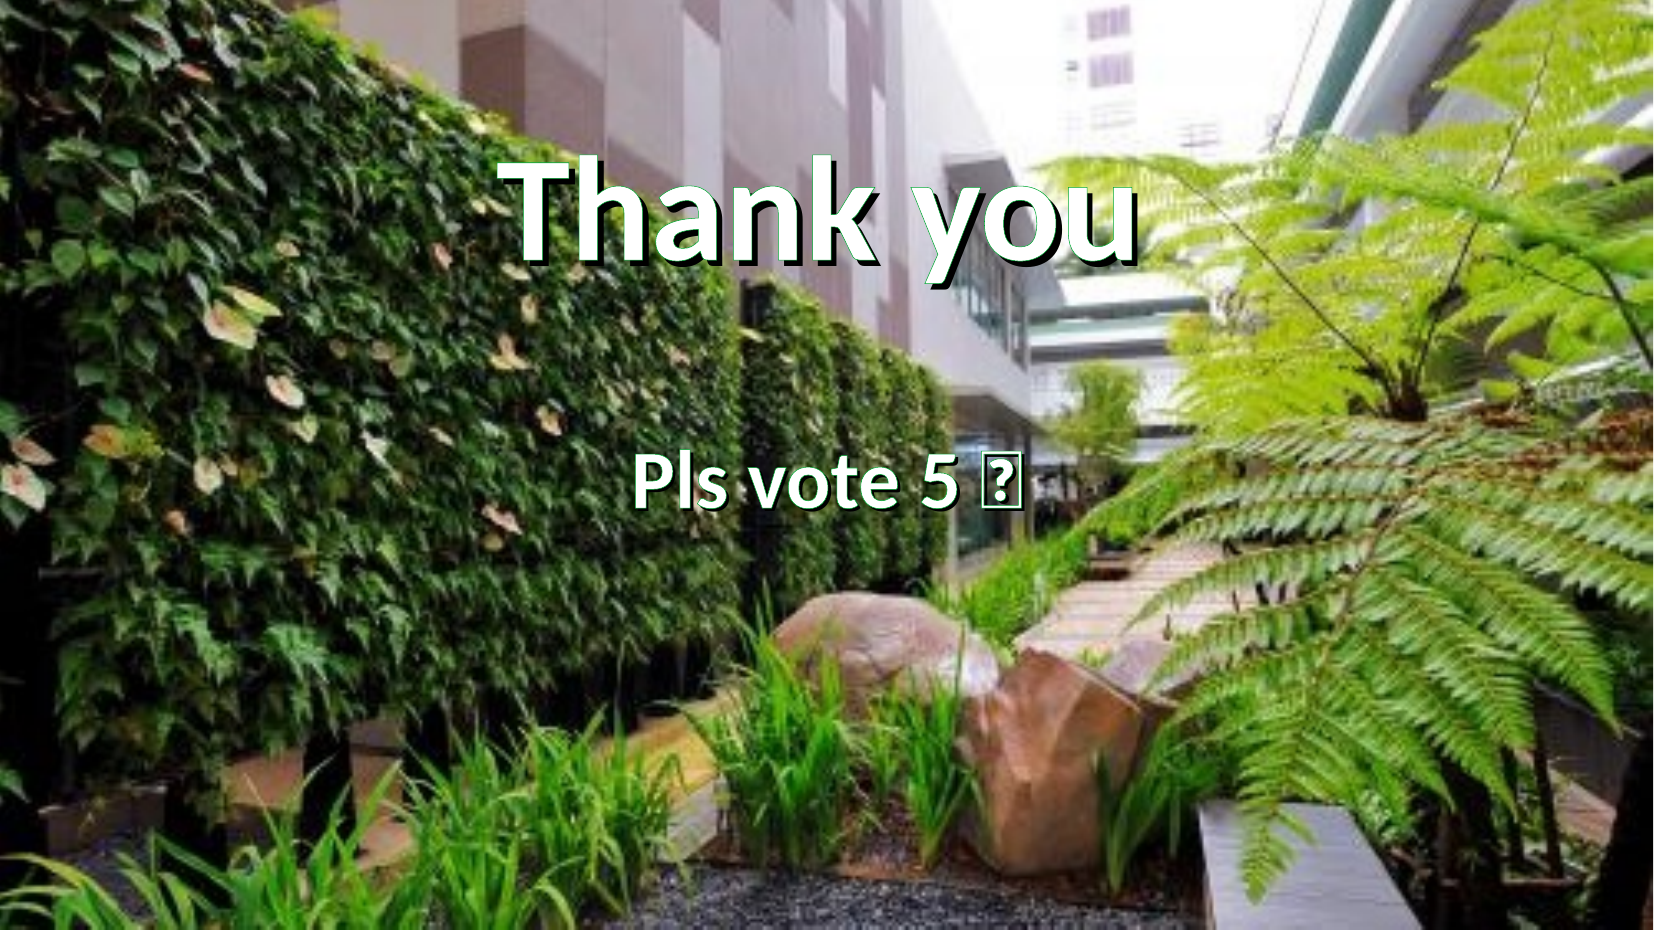

# Thank you
Pls vote 5 🙏